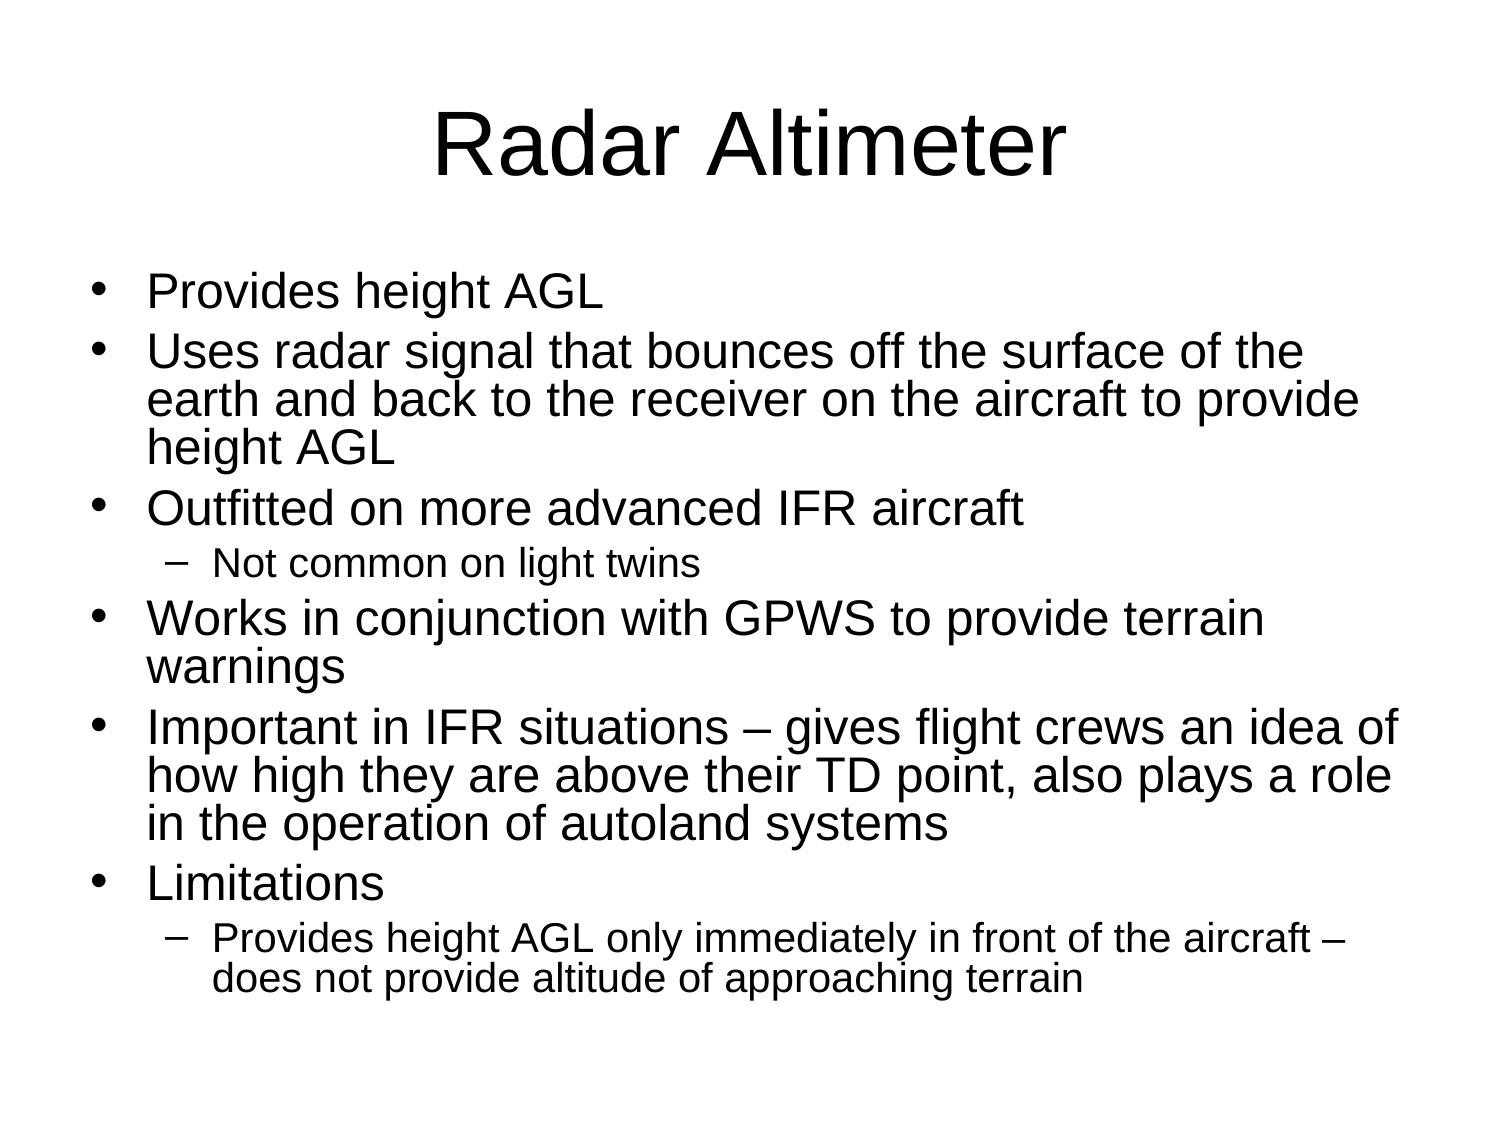

# Radar Altimeter
Provides height AGL
Uses radar signal that bounces off the surface of the earth and back to the receiver on the aircraft to provide height AGL
Outfitted on more advanced IFR aircraft
Not common on light twins
Works in conjunction with GPWS to provide terrain warnings
Important in IFR situations – gives flight crews an idea of how high they are above their TD point, also plays a role in the operation of autoland systems
Limitations
Provides height AGL only immediately in front of the aircraft – does not provide altitude of approaching terrain